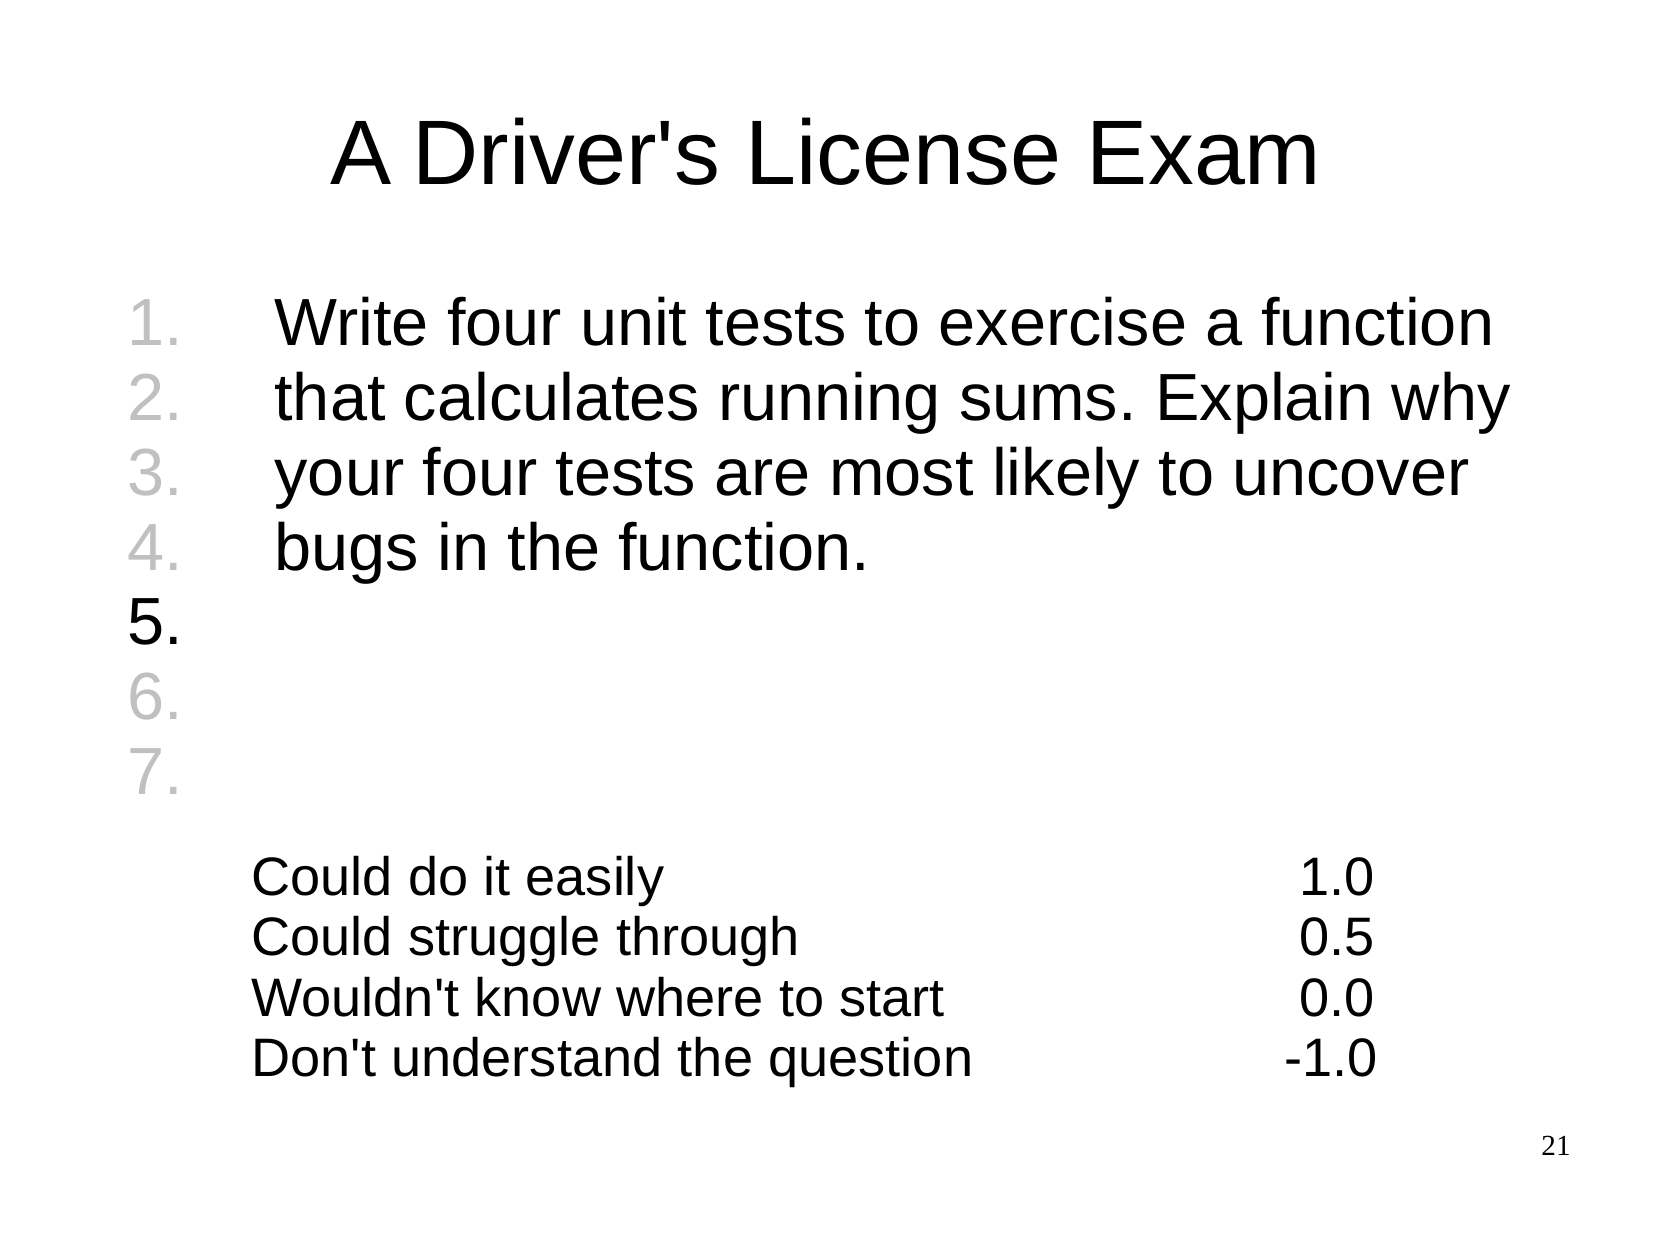

# A Driver's License Exam
1.		Write four unit tests to exercise a function
2.		that calculates running sums. Explain why
3.		your four tests are most likely to uncover
4.		bugs in the function.
5.
6.
7.
Could do it easily									 1.0
Could struggle through							 0.5
Wouldn't know where to start					 0.0
Don't understand the question					-1.0
21